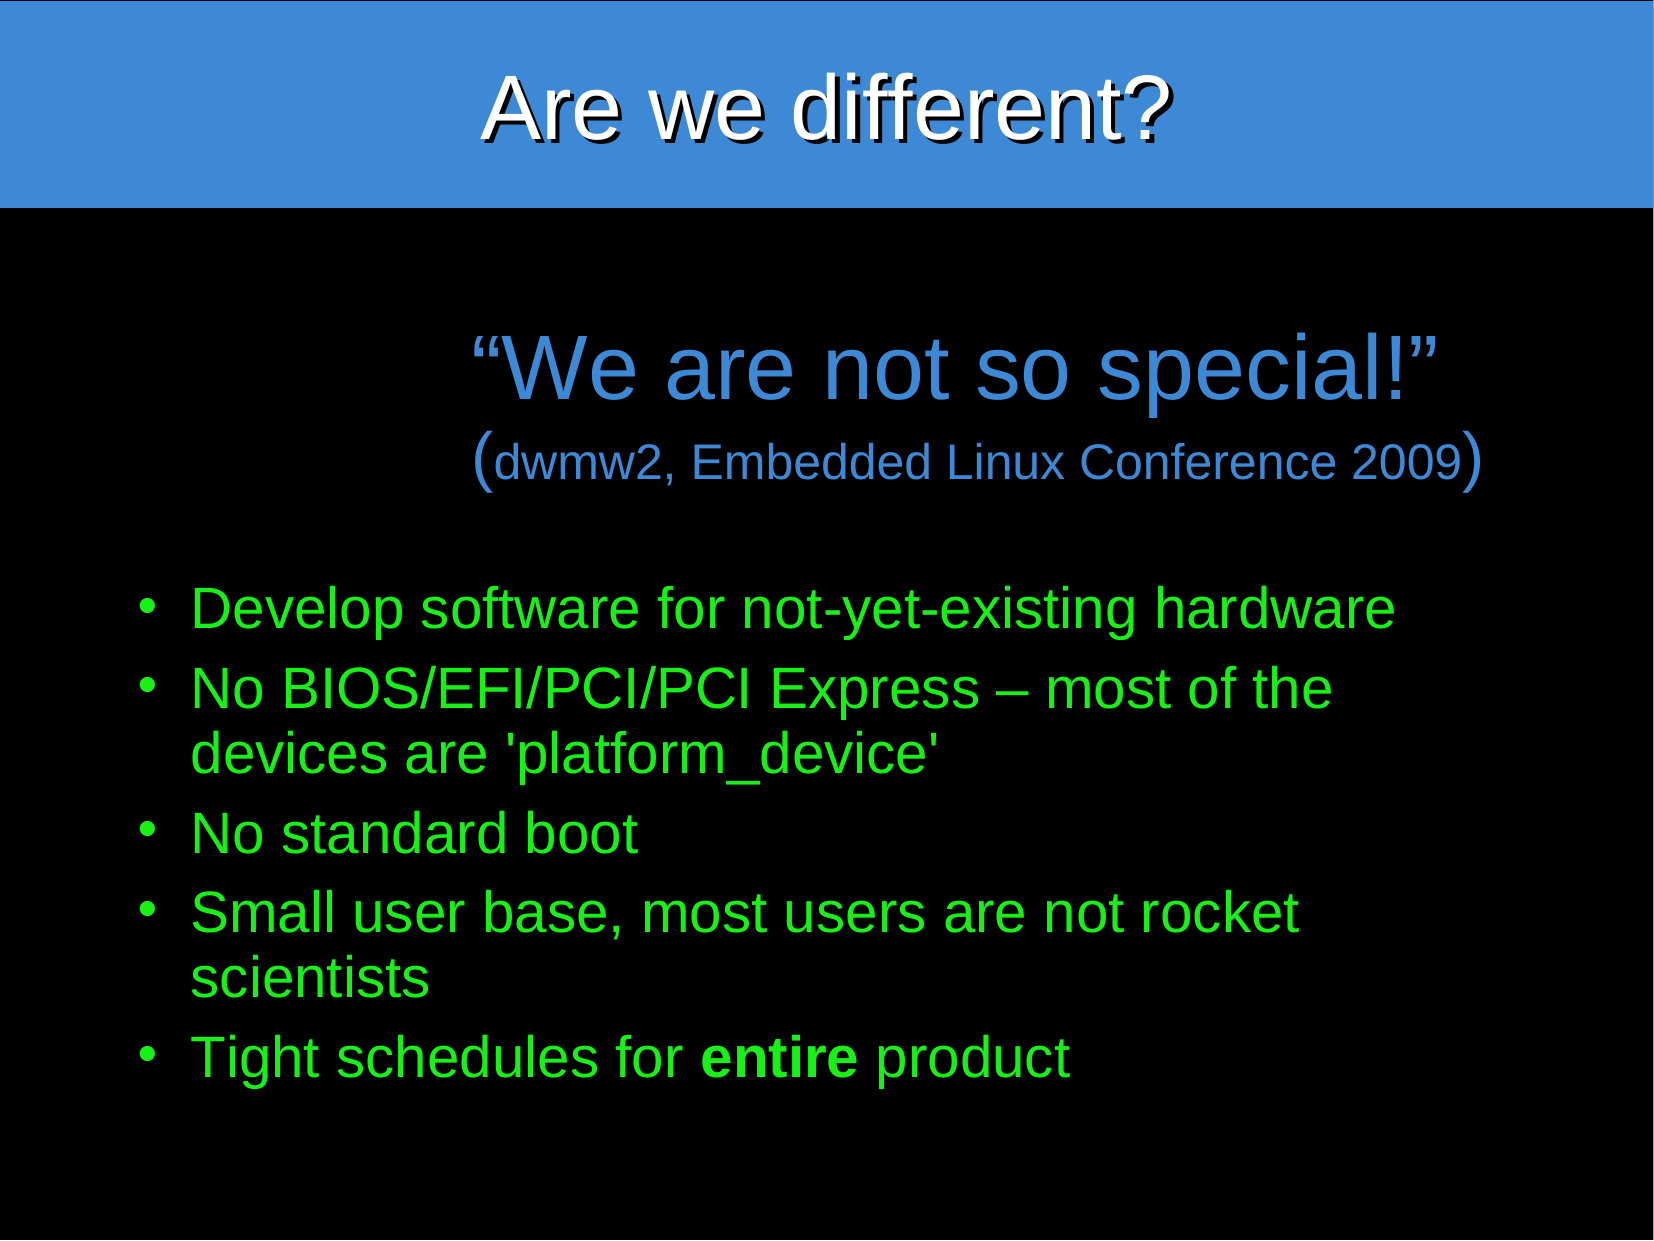

# Are we different?
“We are not so special!”
(dwmw2, Embedded Linux Conference 2009)
Develop software for not-yet-existing hardware
No BIOS/EFI/PCI/PCI Express – most of the devices are 'platform_device'
No standard boot
Small user base, most users are not rocket scientists
Tight schedules for entire product